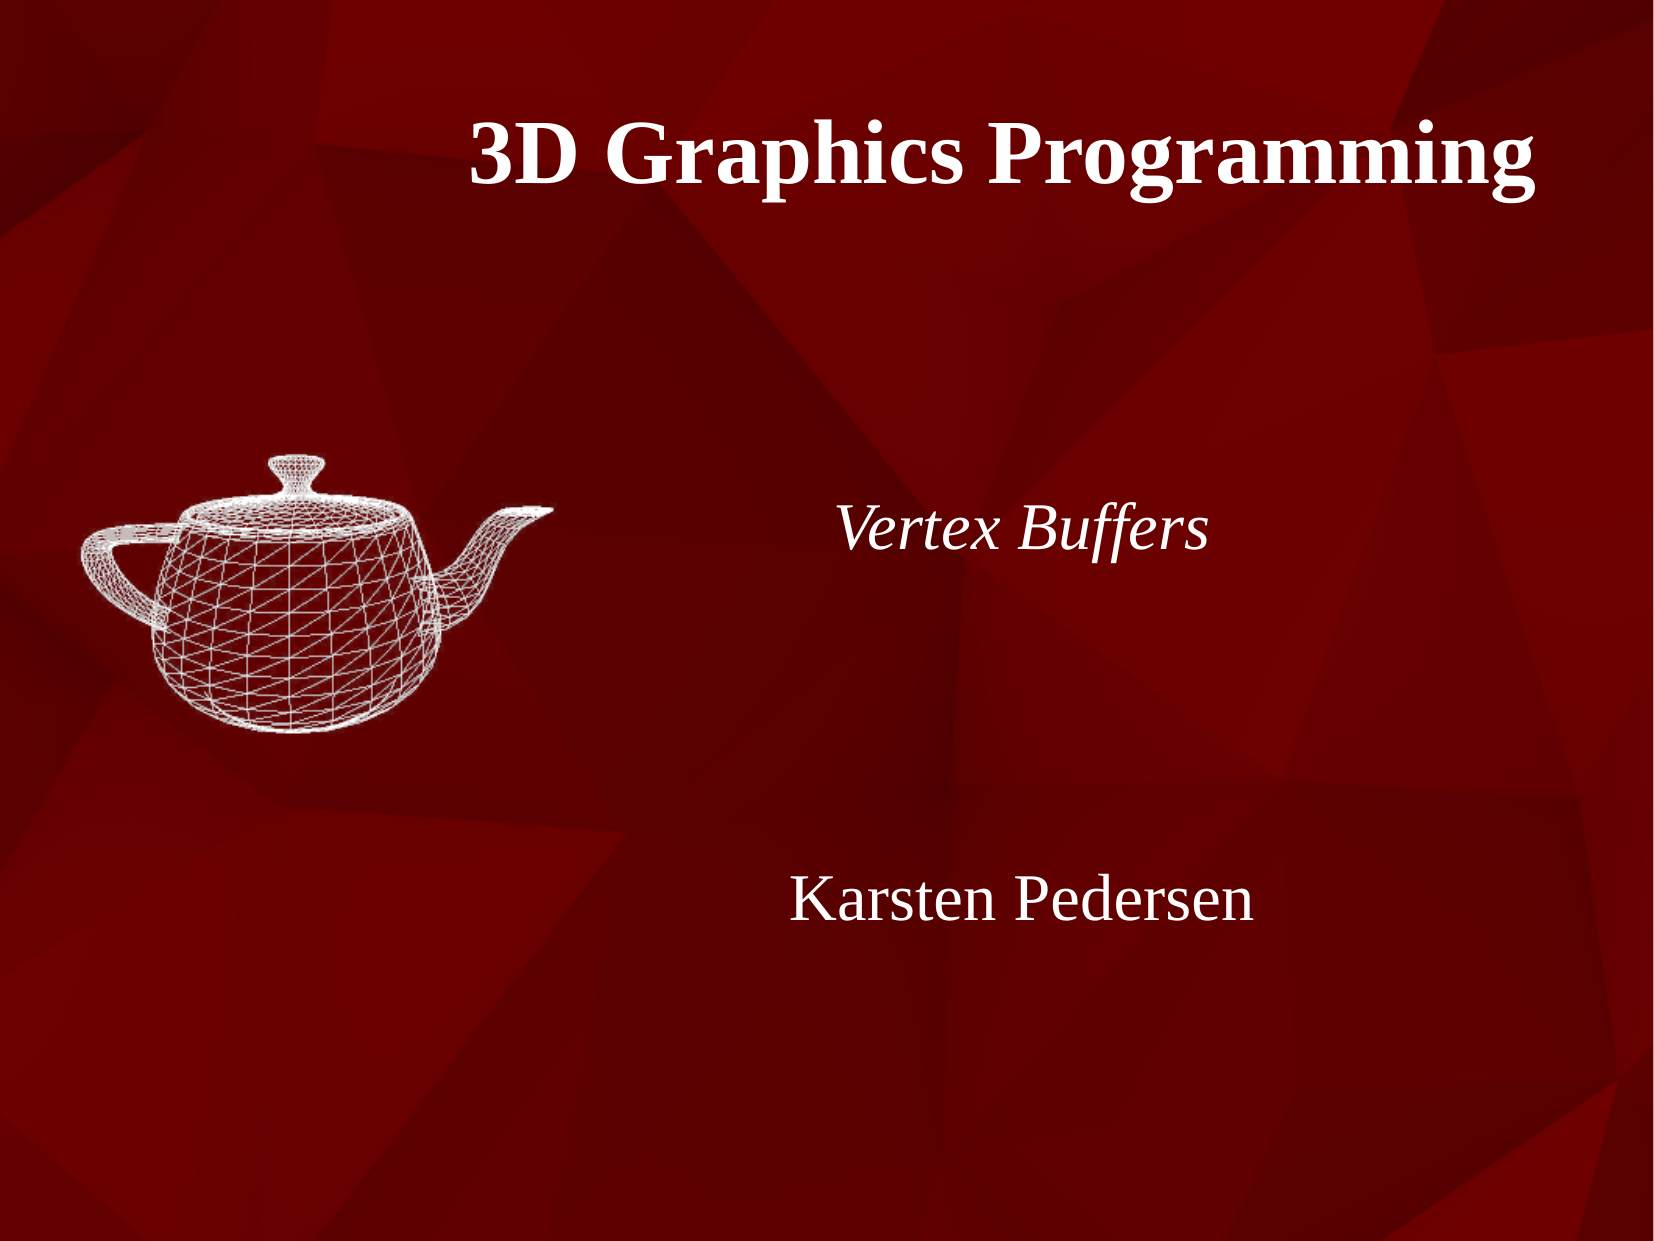

# 3D Graphics Programming
Vertex Buffers
Karsten Pedersen